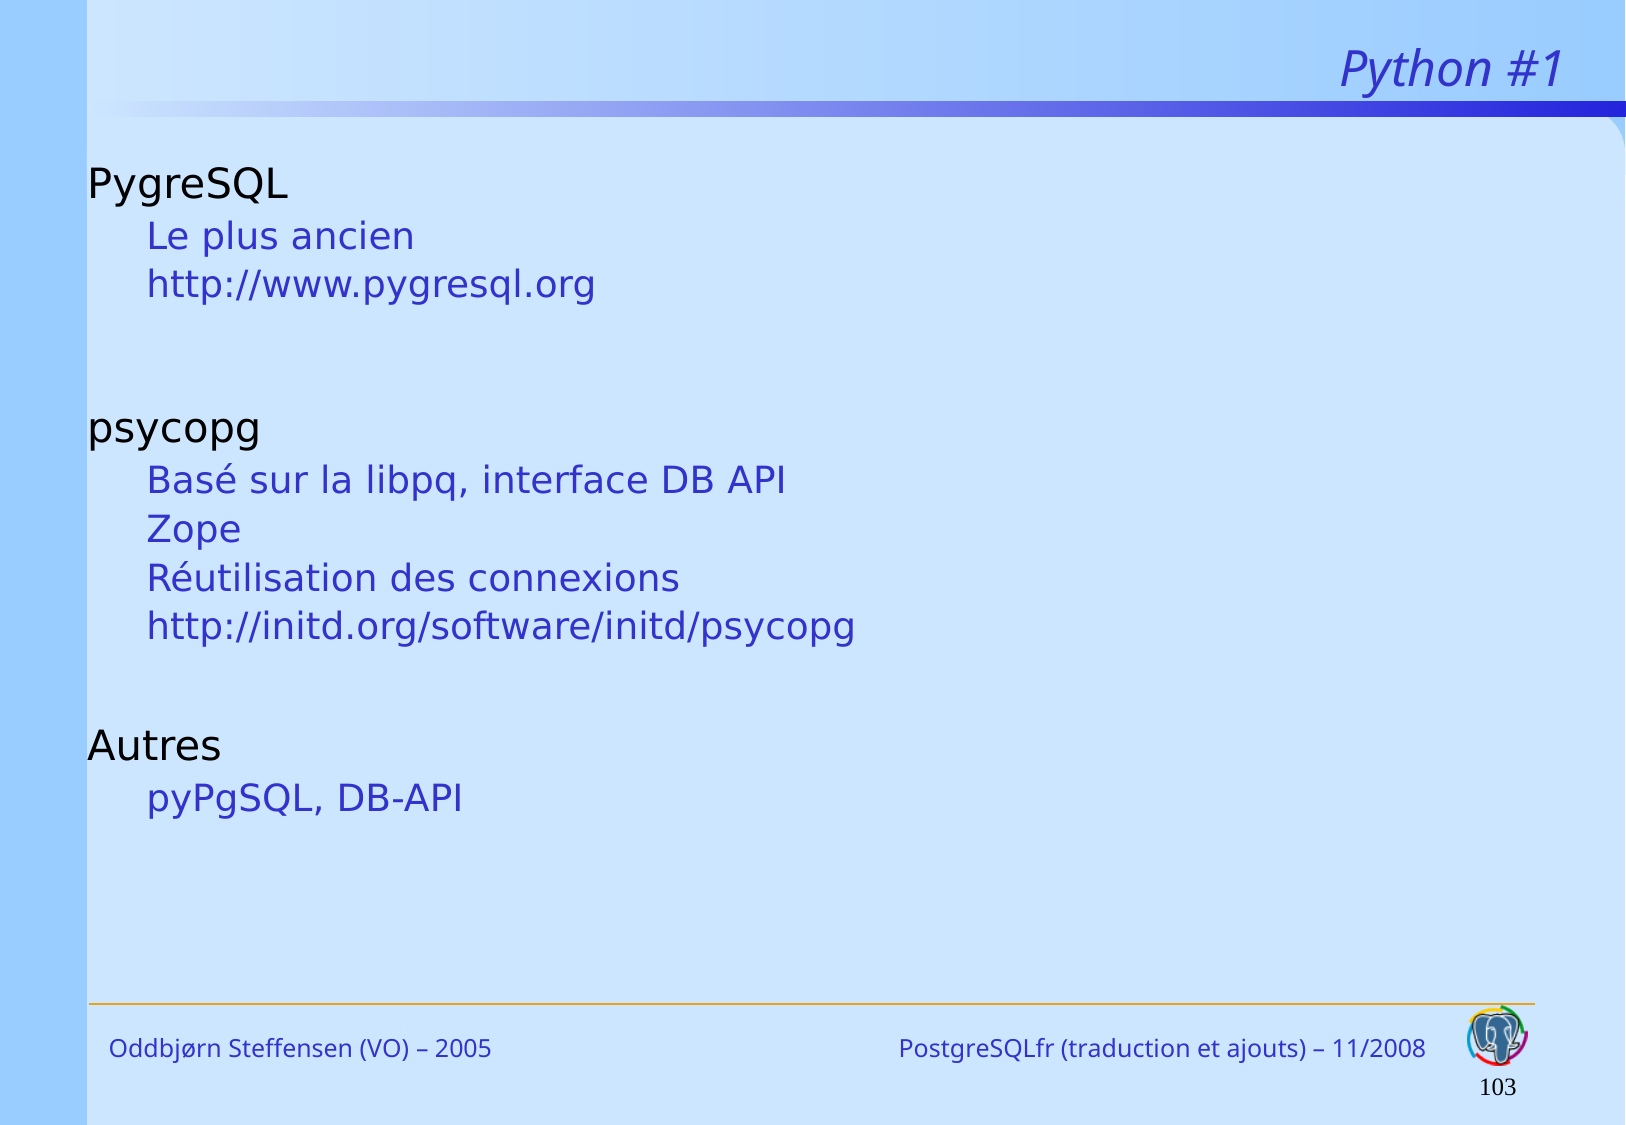

# Python #1
PygreSQL
Le plus ancien
http://www.pygresql.org
psycopg
Basé sur la libpq, interface DB API
Zope
Réutilisation des connexions
http://initd.org/software/initd/psycopg
Autres
pyPgSQL, DB-API